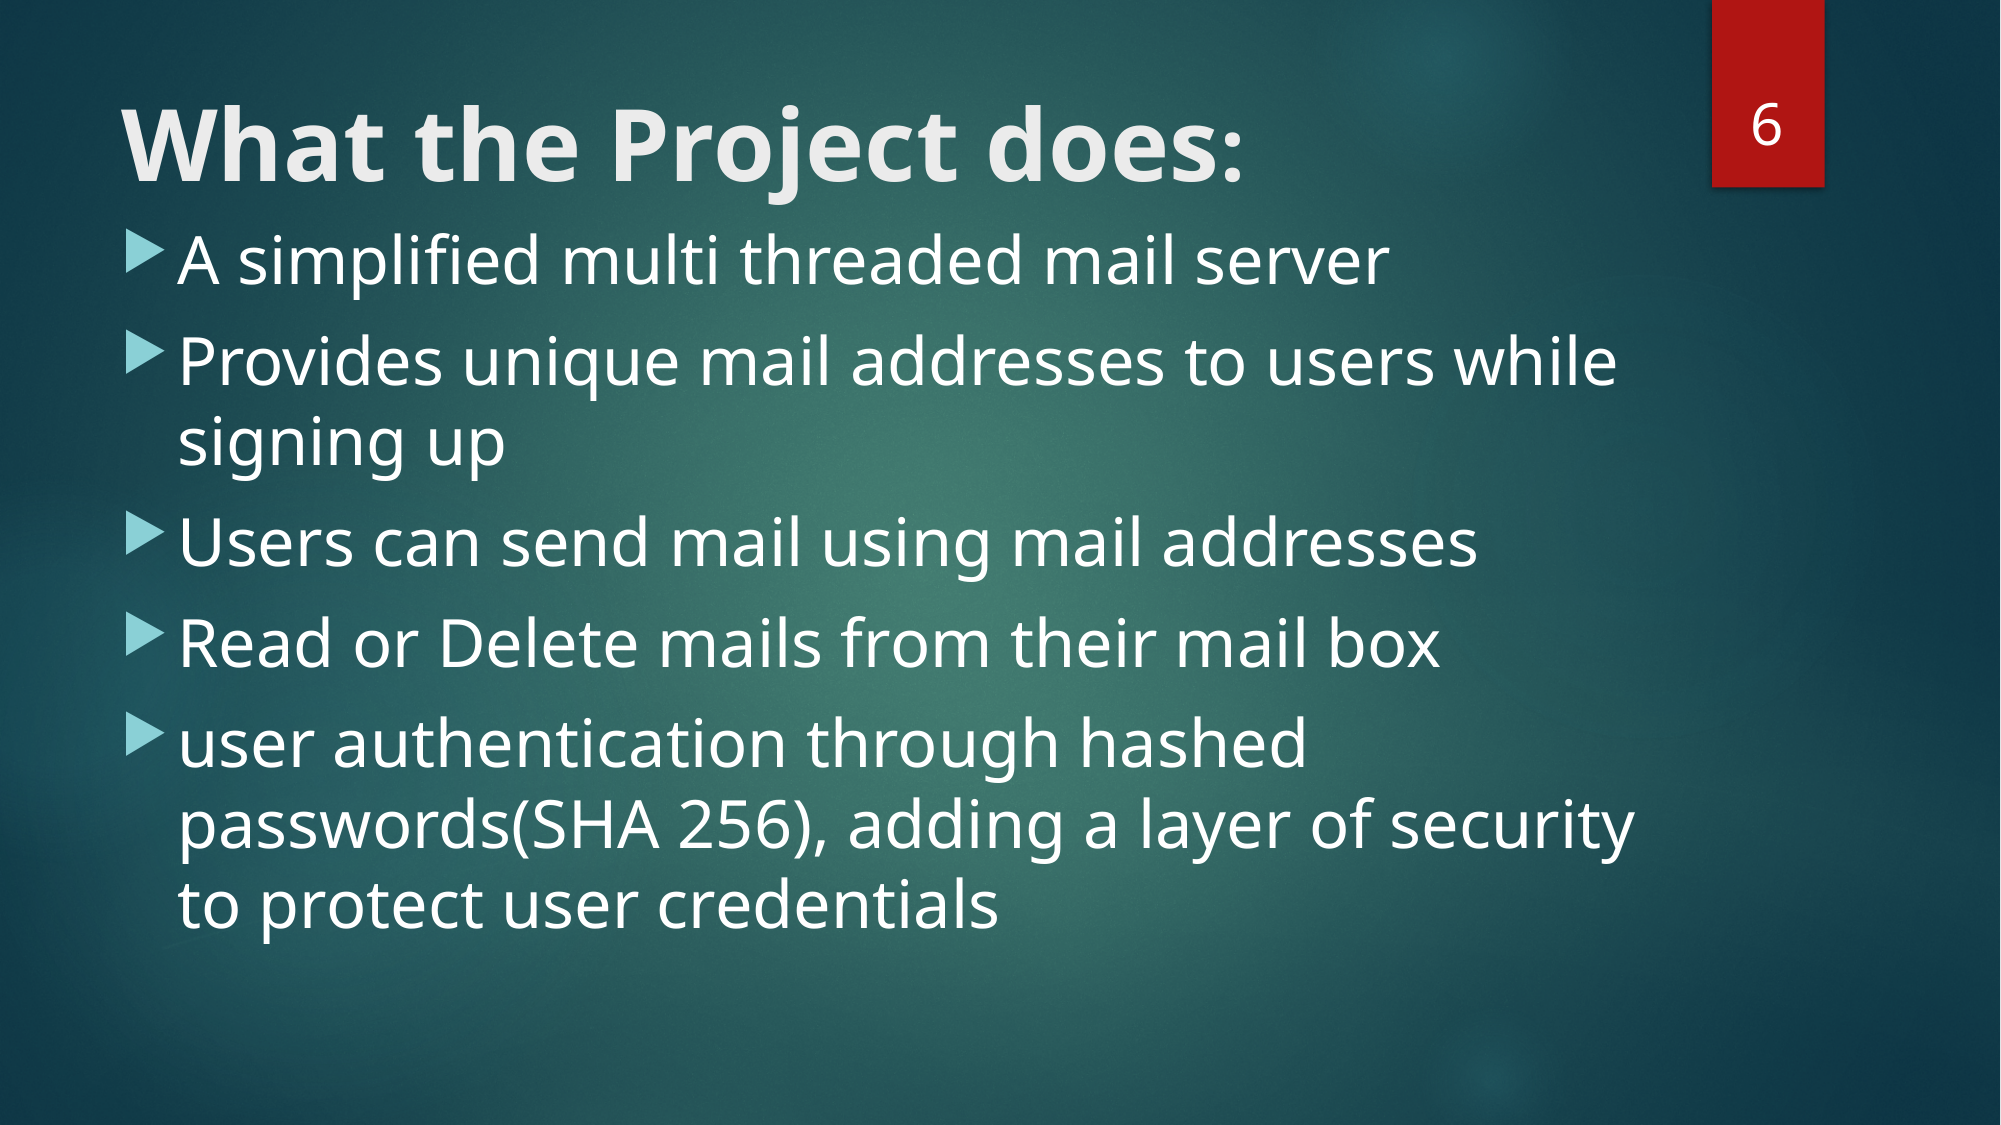

6
# What the Project does:
A simplified multi threaded mail server
Provides unique mail addresses to users while signing up
Users can send mail using mail addresses
Read or Delete mails from their mail box
user authentication through hashed passwords(SHA 256), adding a layer of security to protect user credentials